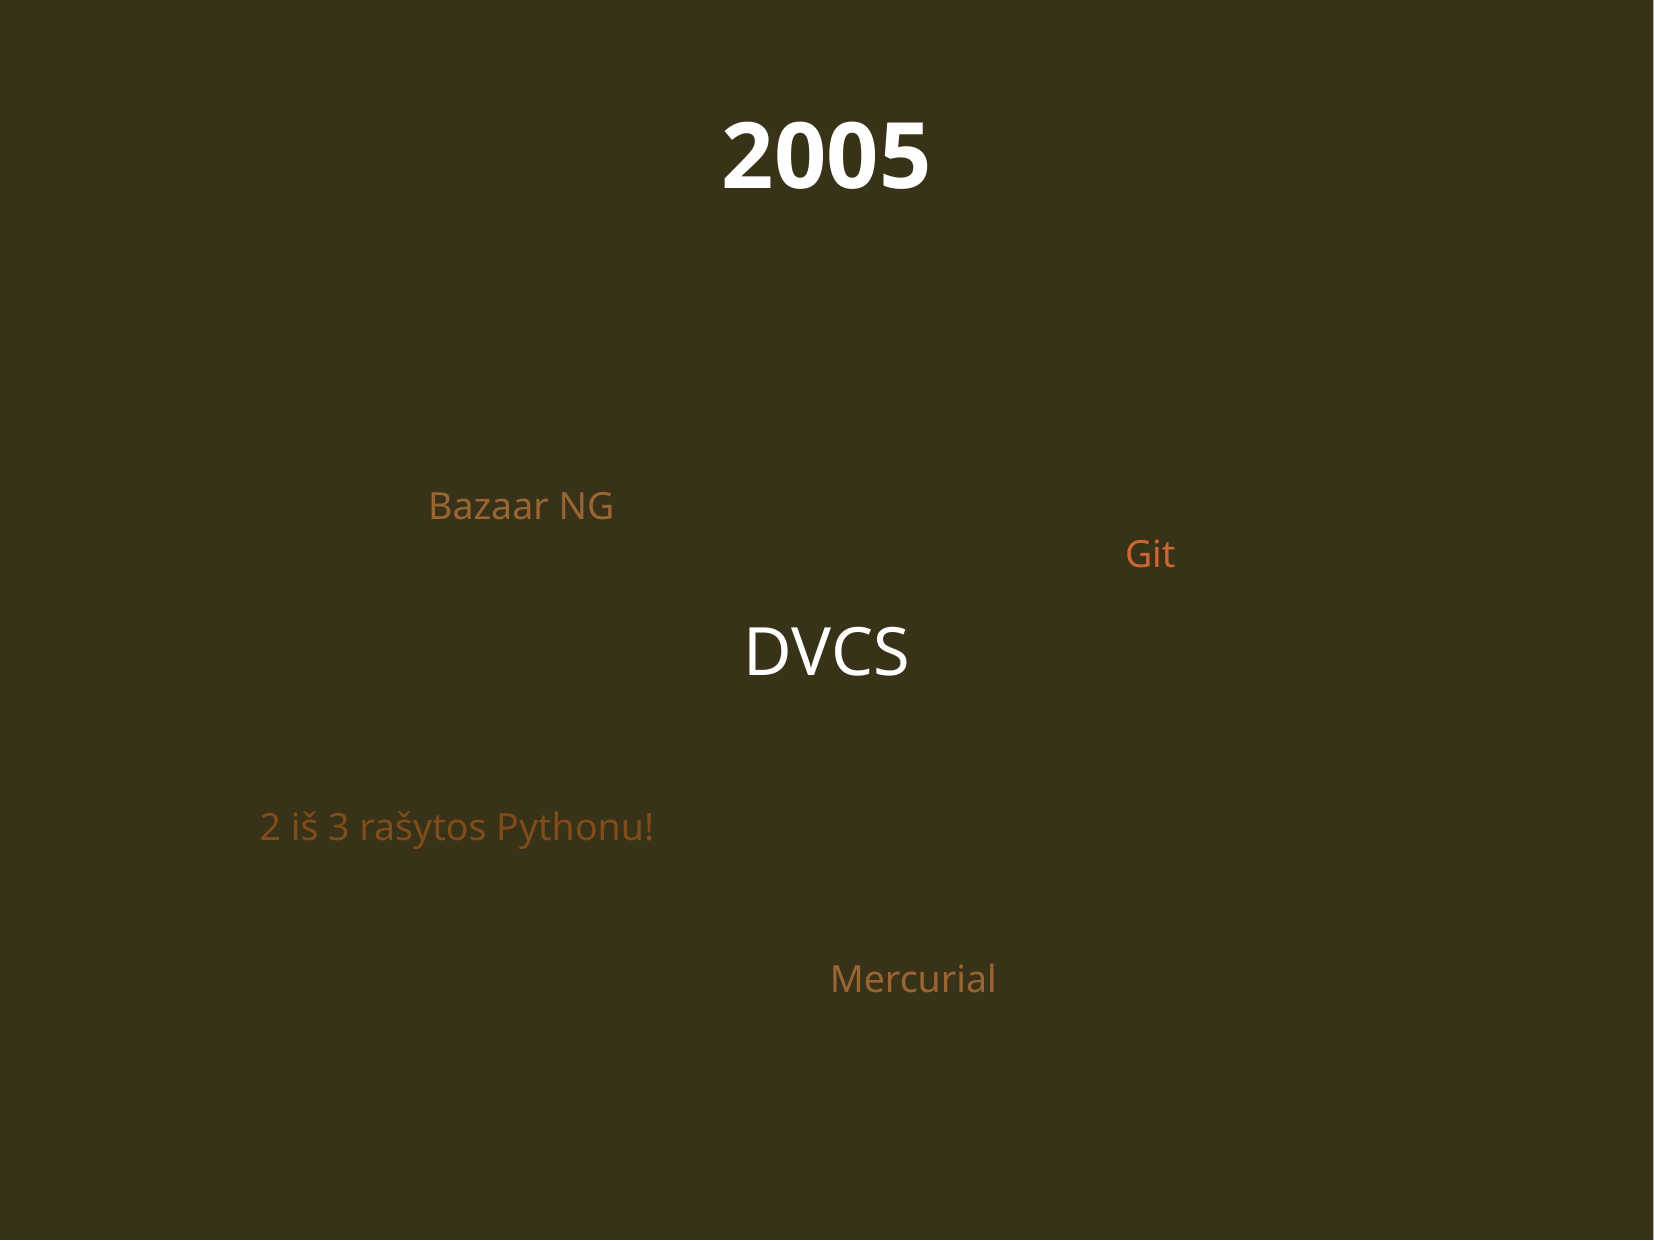

# 2005
DVCS
Bazaar NG
Git
2 iš 3 rašytos Pythonu!
Mercurial